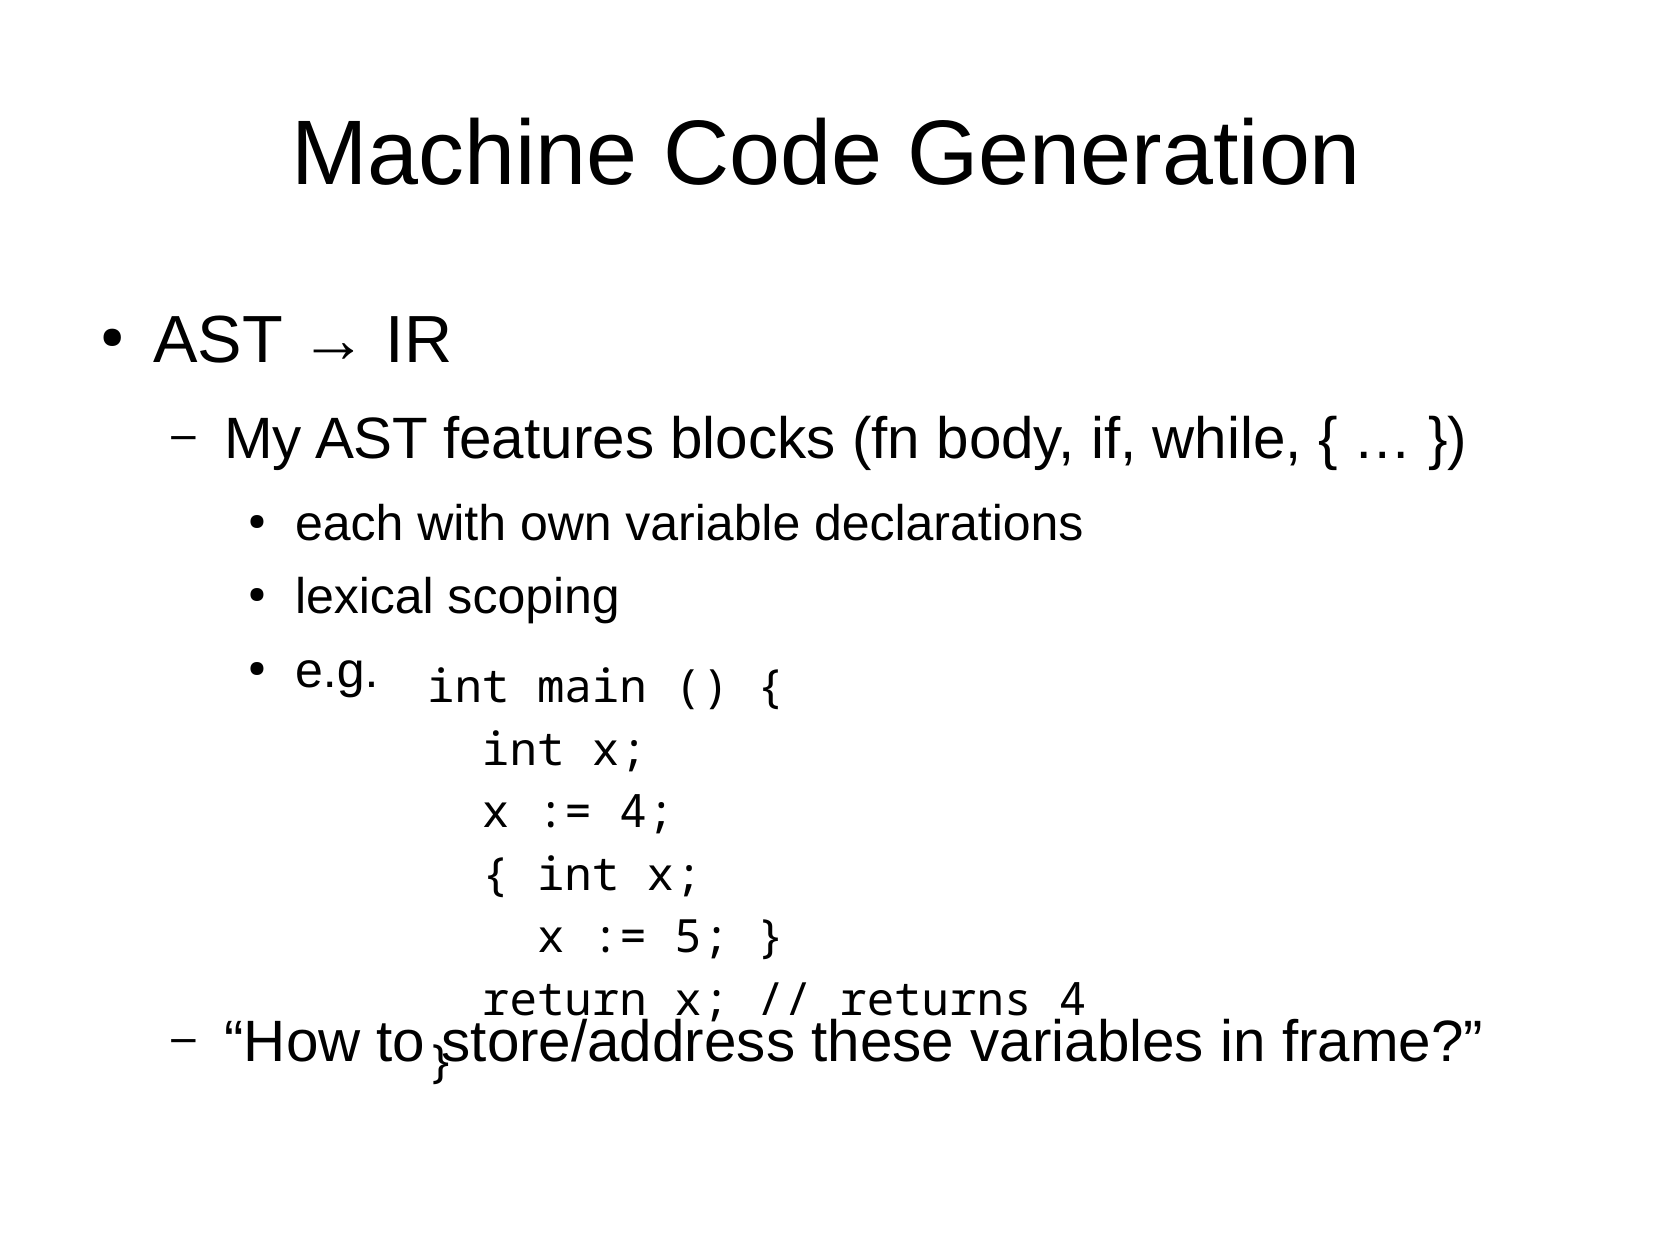

# Machine Code Generation
AST → IR
My AST features blocks (fn body, if, while, { … })
each with own variable declarations
lexical scoping
e.g.
“How to store/address these variables in frame?”
int main () {
 int x;
 x := 4;
 { int x;
 x := 5; }
 return x; // returns 4
}